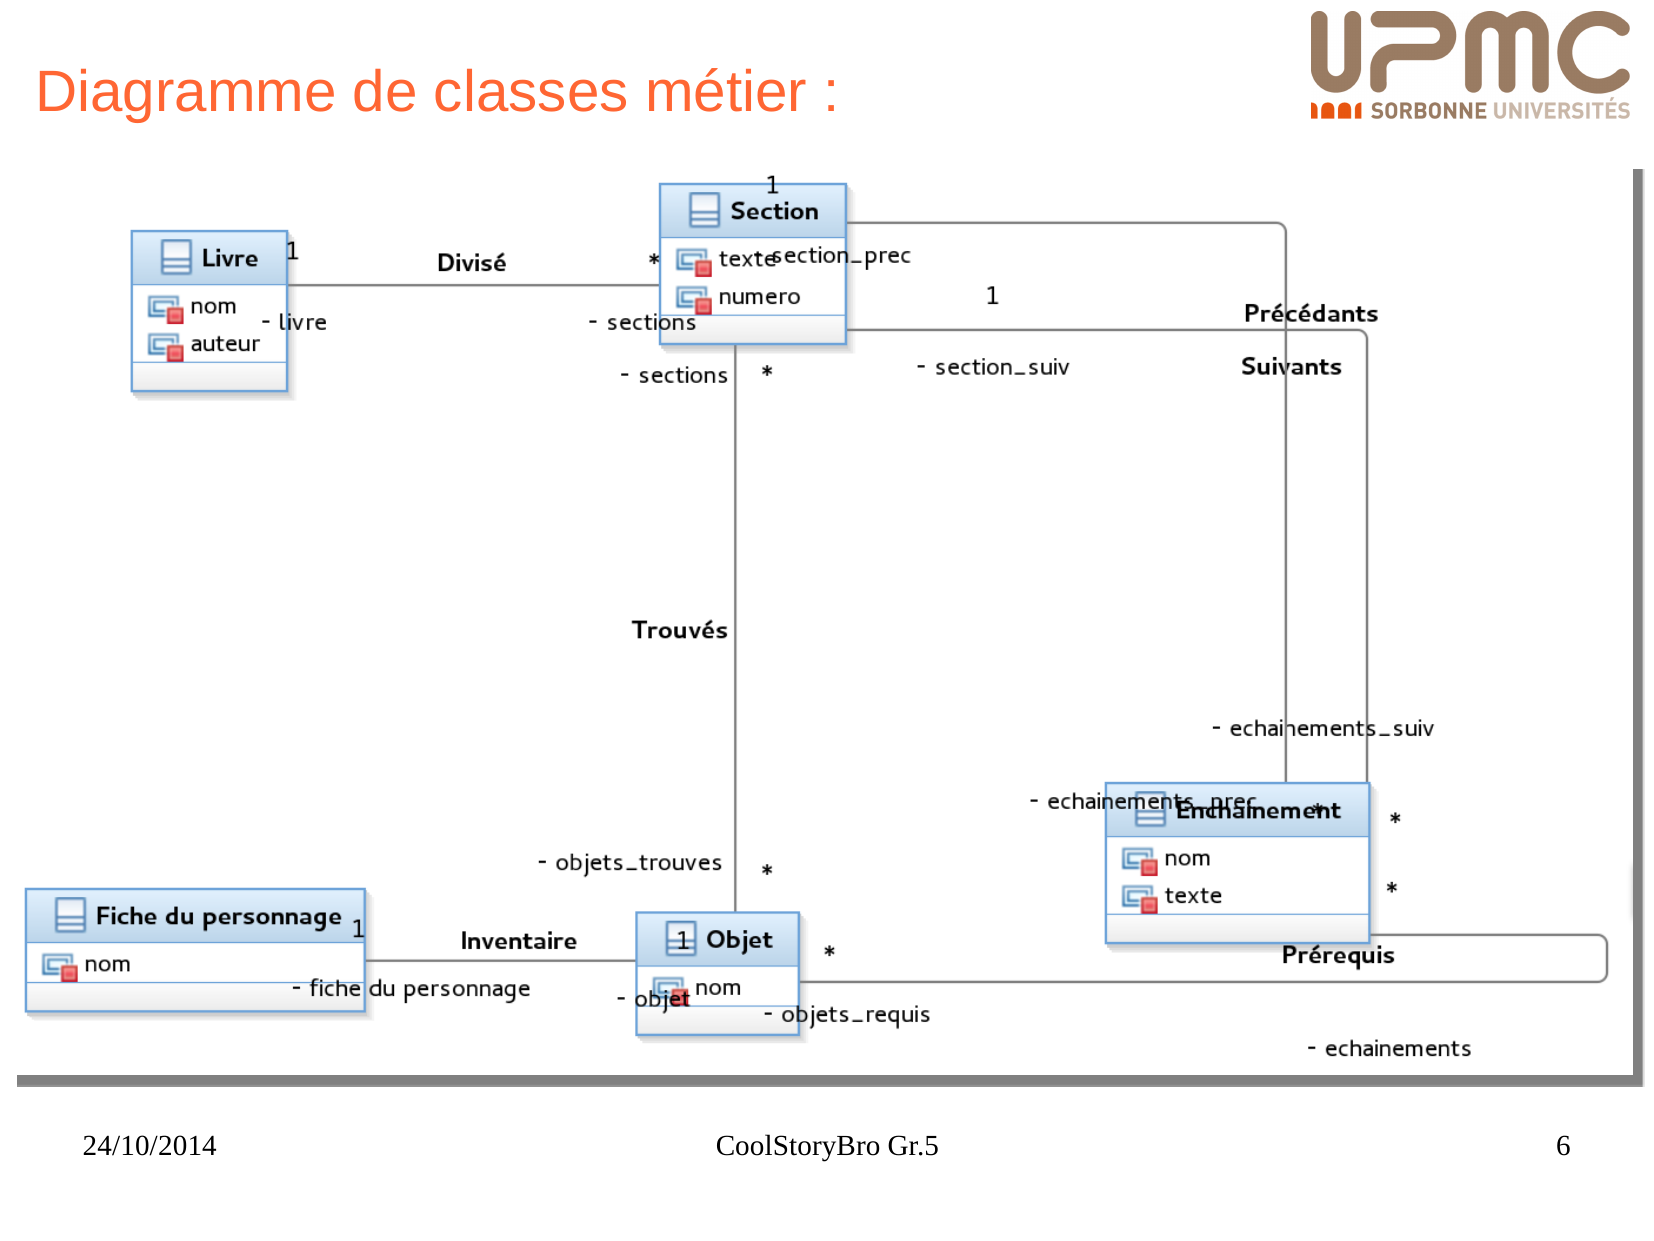

# Diagramme de classes métier :
24/10/2014
CoolStoryBro Gr.5
6